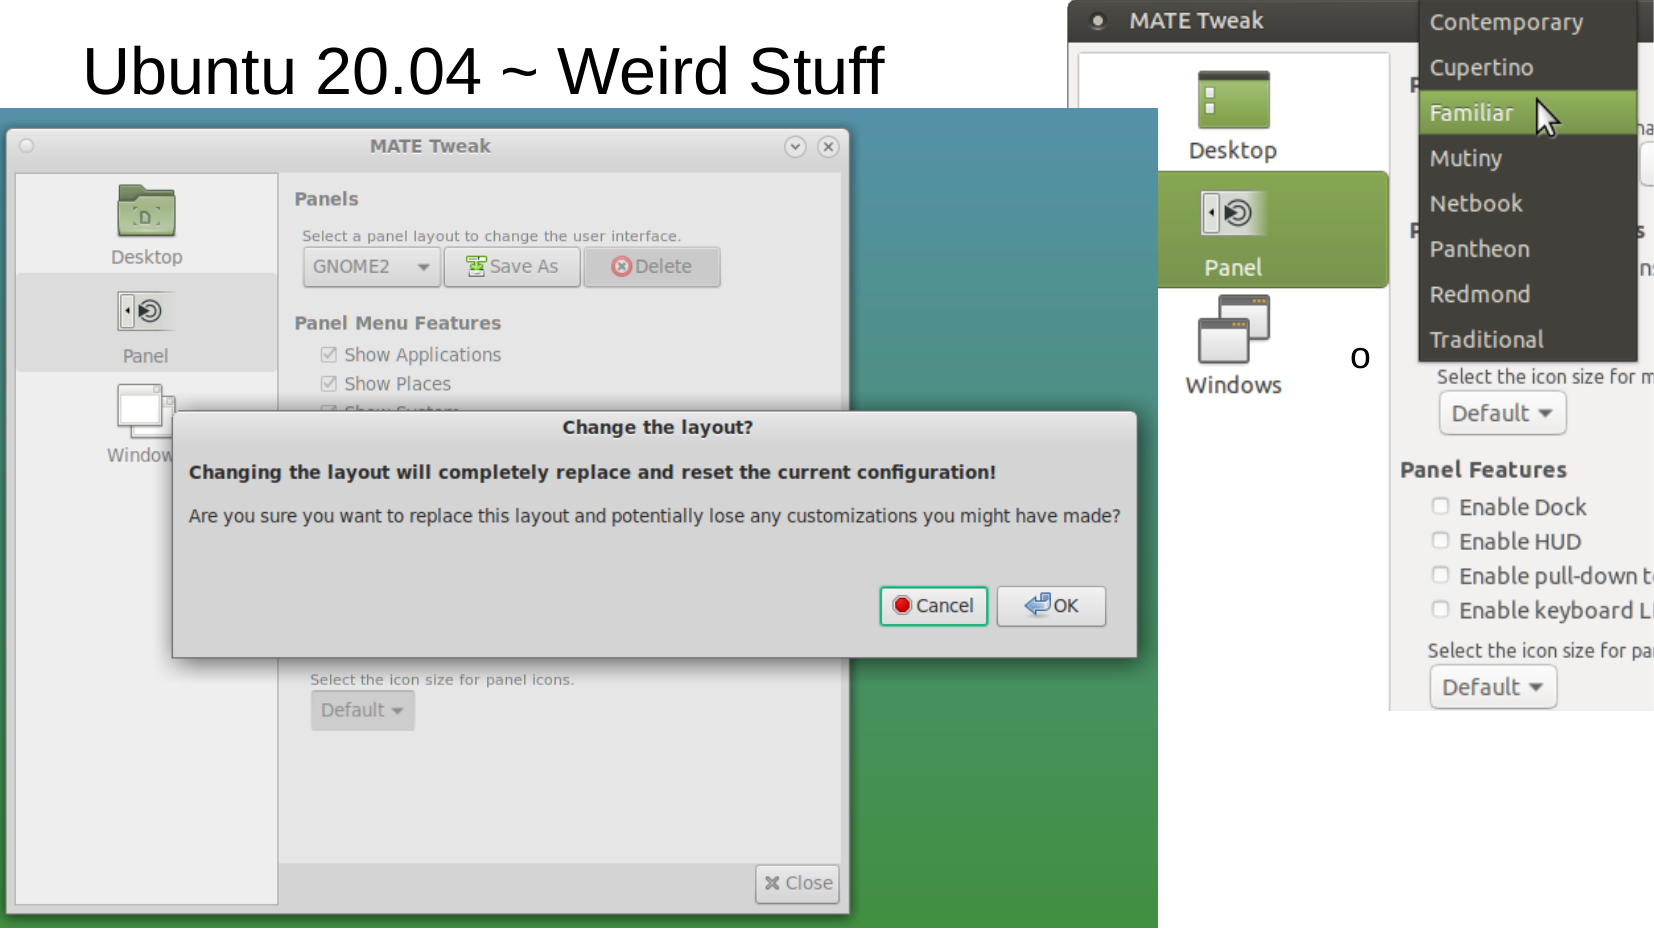

o
# Ubuntu 20.04 ~ Weird Stuff